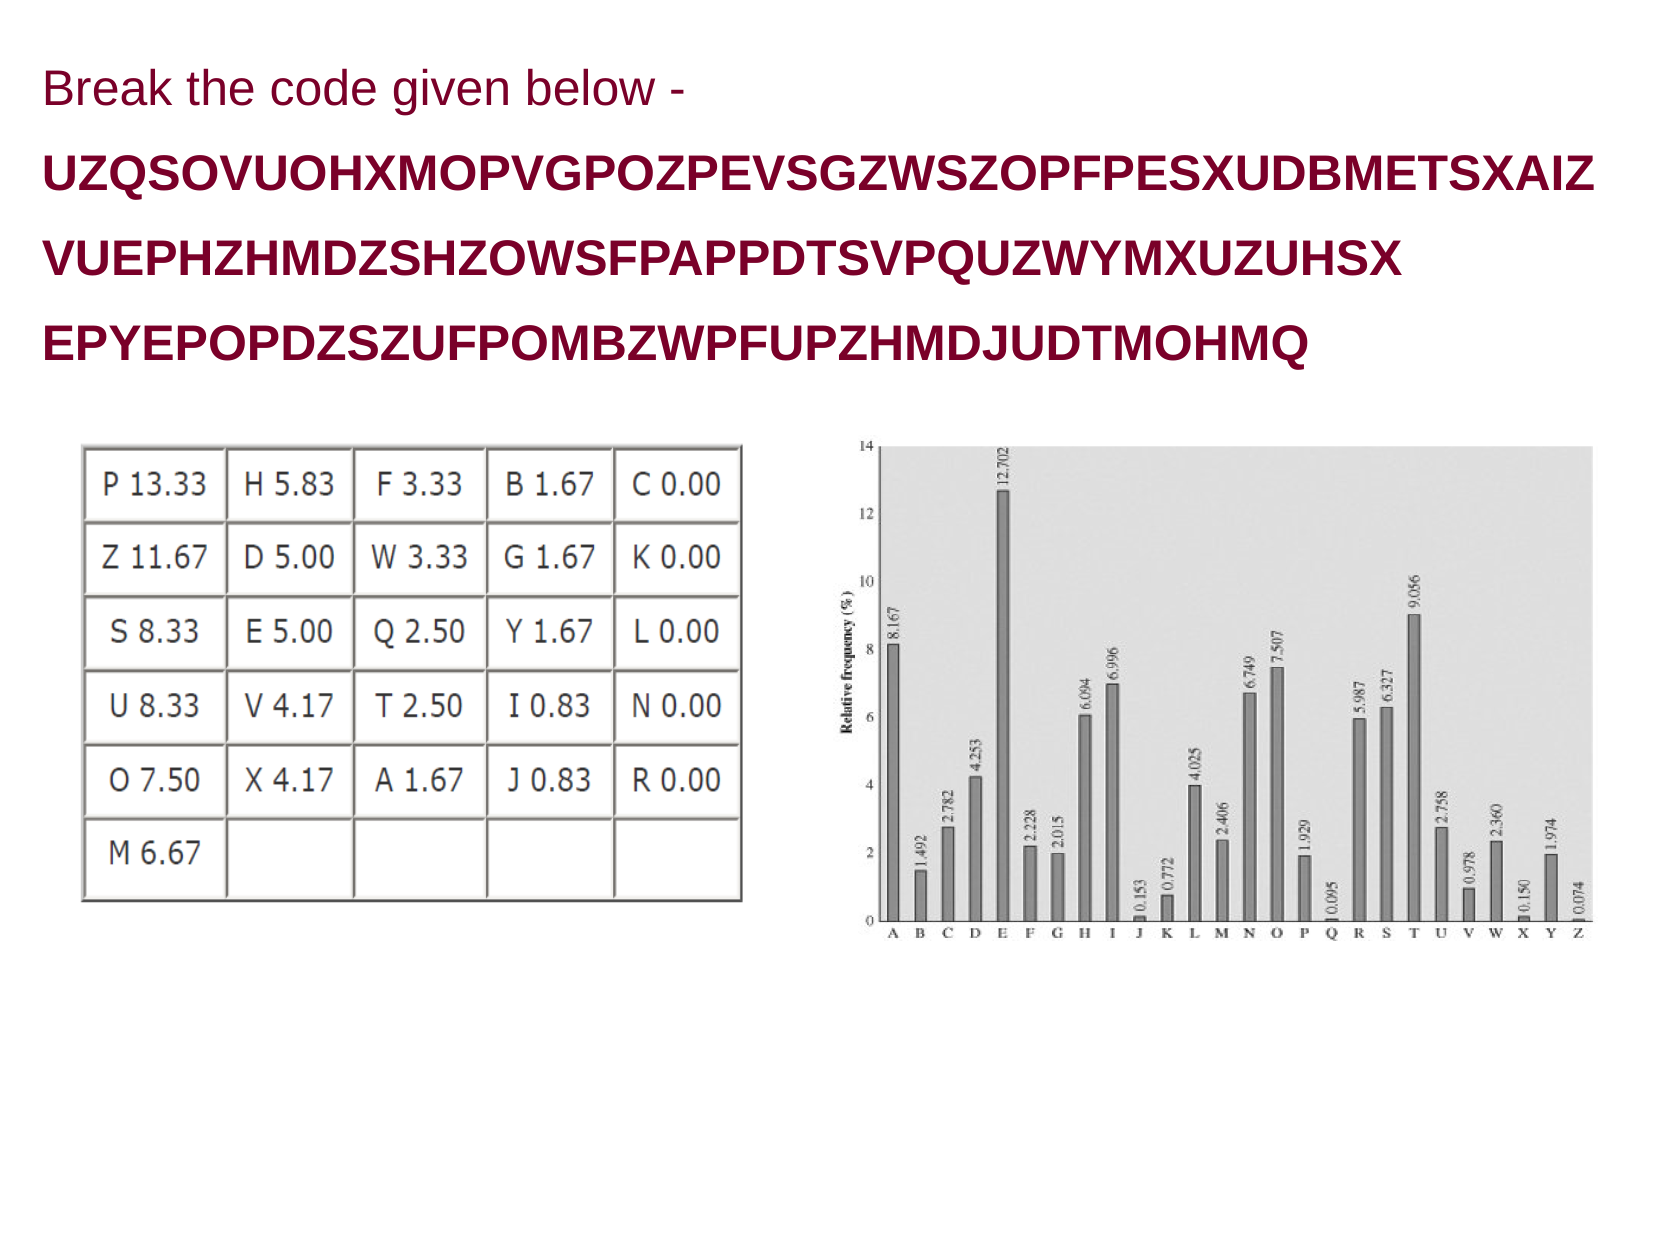

# Break the code given below -
UZQSOVUOHXMOPVGPOZPEVSGZWSZOPFPESXUDBMETSXAIZ
VUEPHZHMDZSHZOWSFPAPPDTSVPQUZWYMXUZUHSX
EPYEPOPDZSZUFPOMBZWPFUPZHMDJUDTMOHMQ